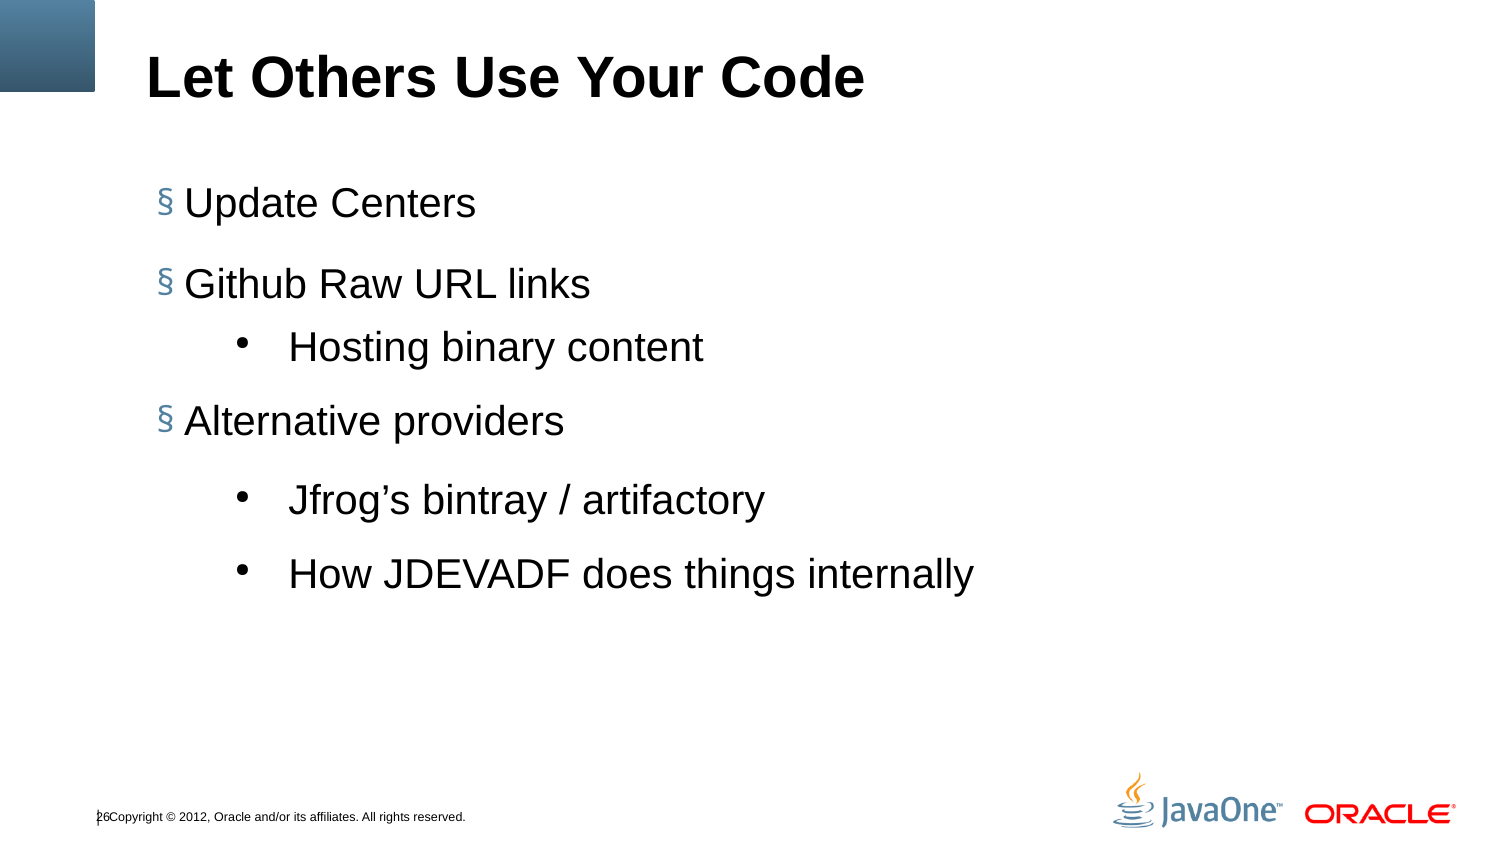

# Let Others Use Your Code
Update Centers
Github Raw URL links
Hosting binary content
Alternative providers
Jfrog’s bintray / artifactory
How JDEVADF does things internally